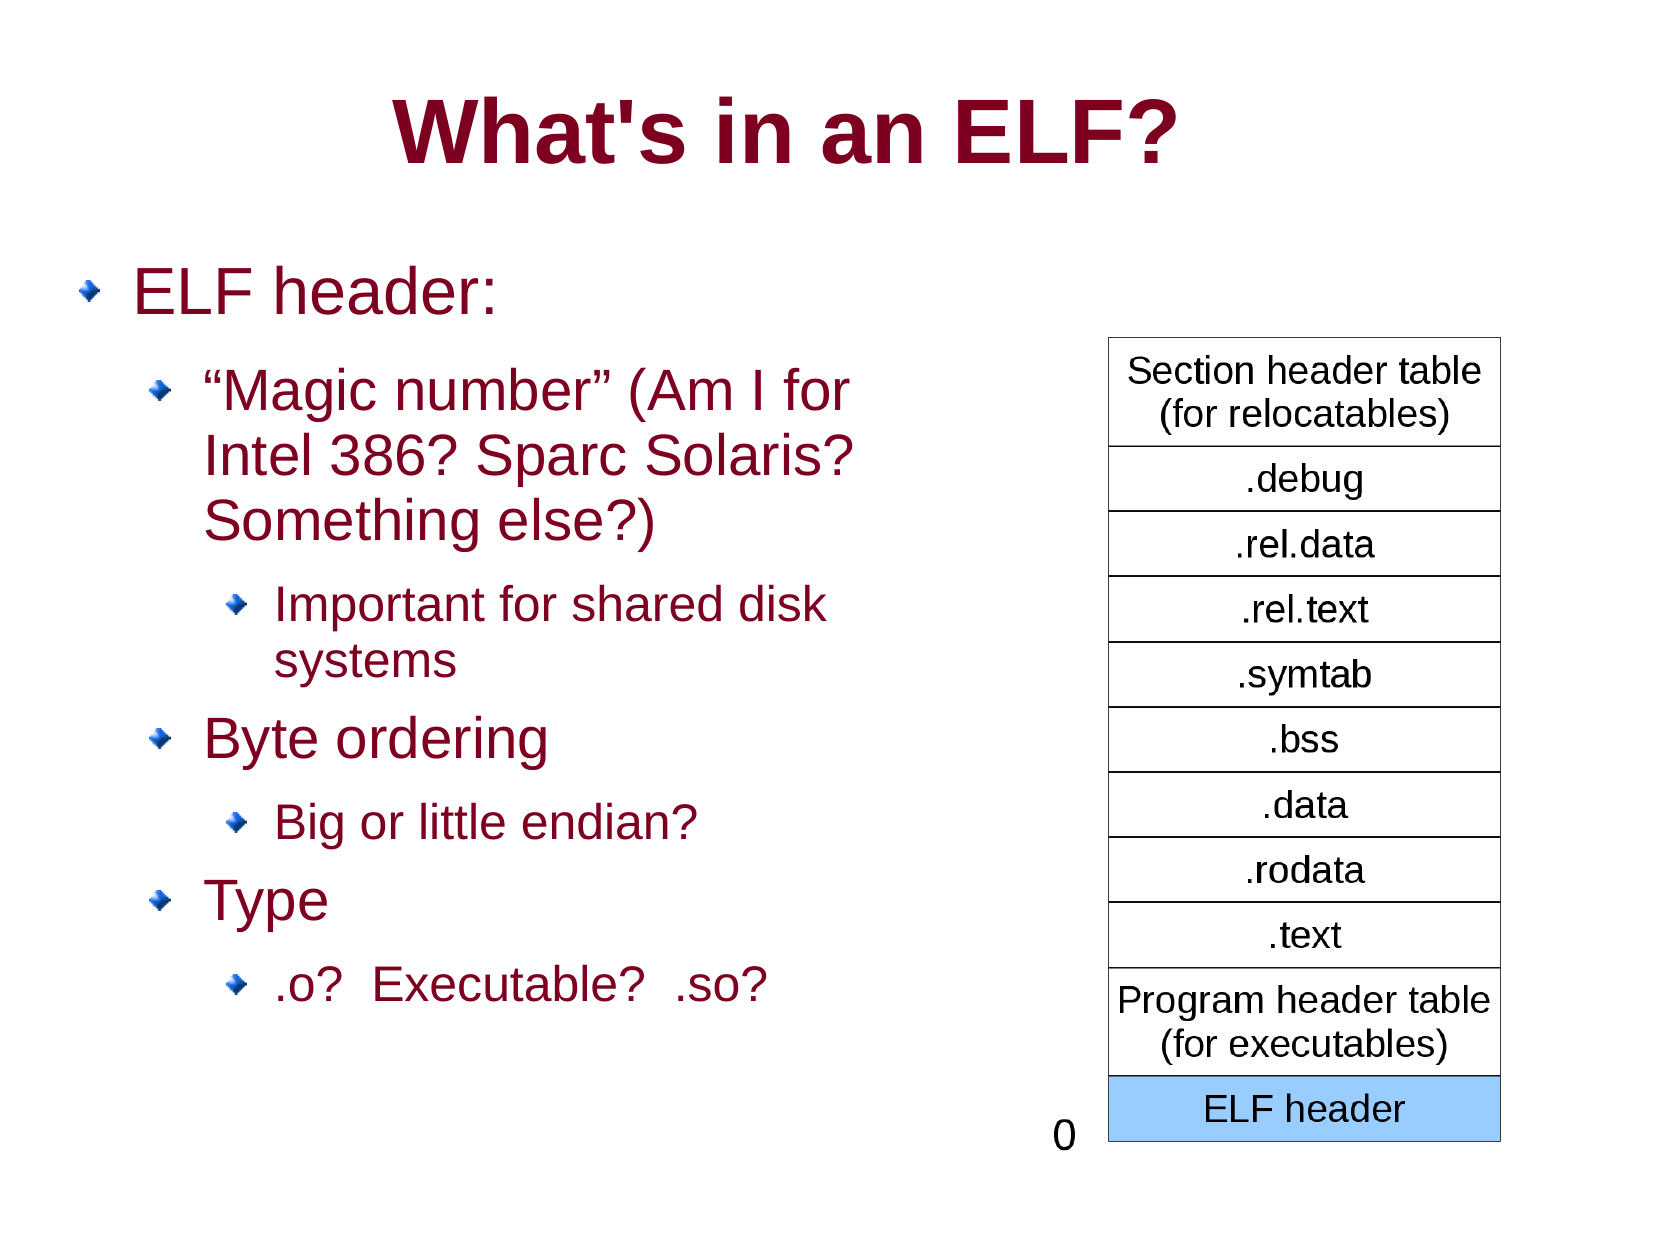

# What's in an ELF?
ELF header:
“Magic number” (Am I for Intel 386? Sparc Solaris? Something else?)
Important for shared disk systems
Byte ordering
Big or little endian?
Type
.o? Executable? .so?